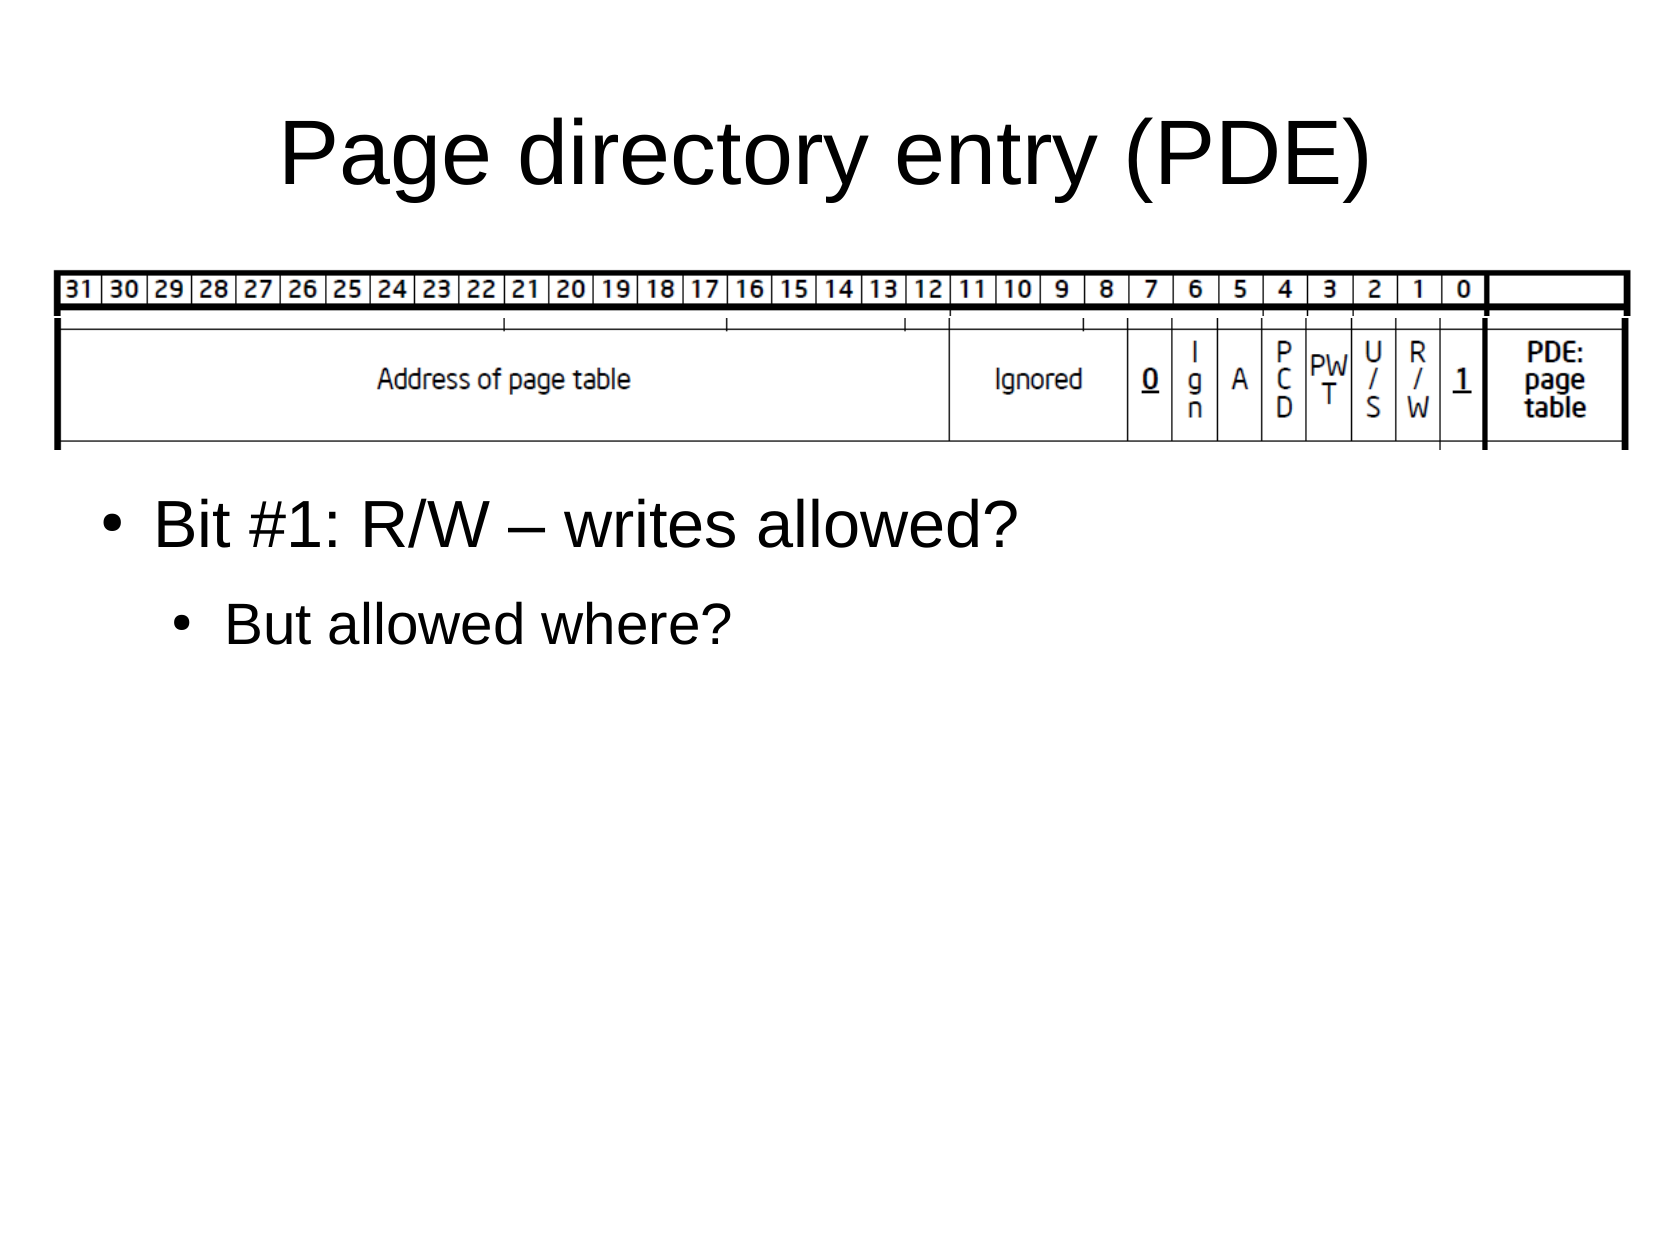

# Page directory entry (PDE)
Bit #1: R/W – writes allowed?
But allowed where?